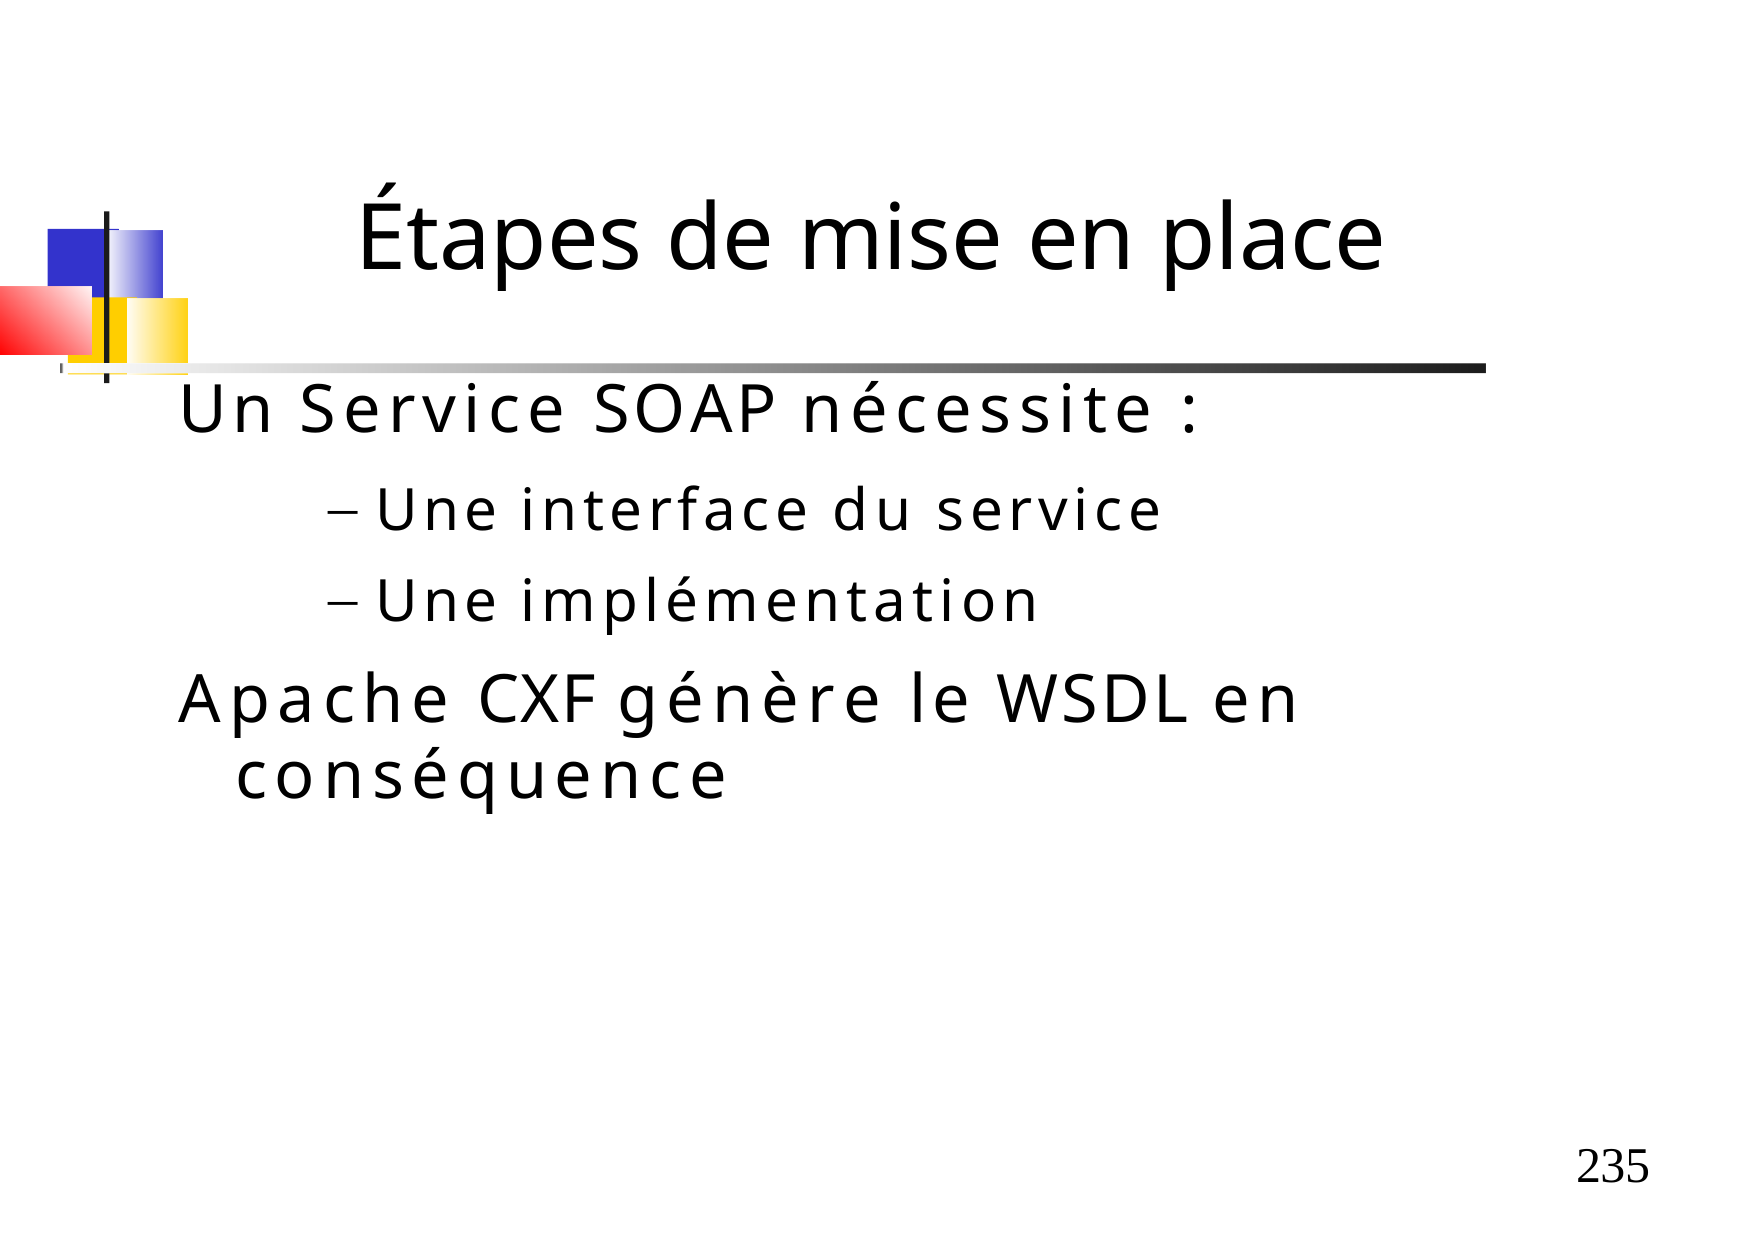

# Étapes de mise en place
Un Service SOAP nécessite :
Une interface du service
Une implémentation
Apache CXF génère le WSDL en conséquence
235